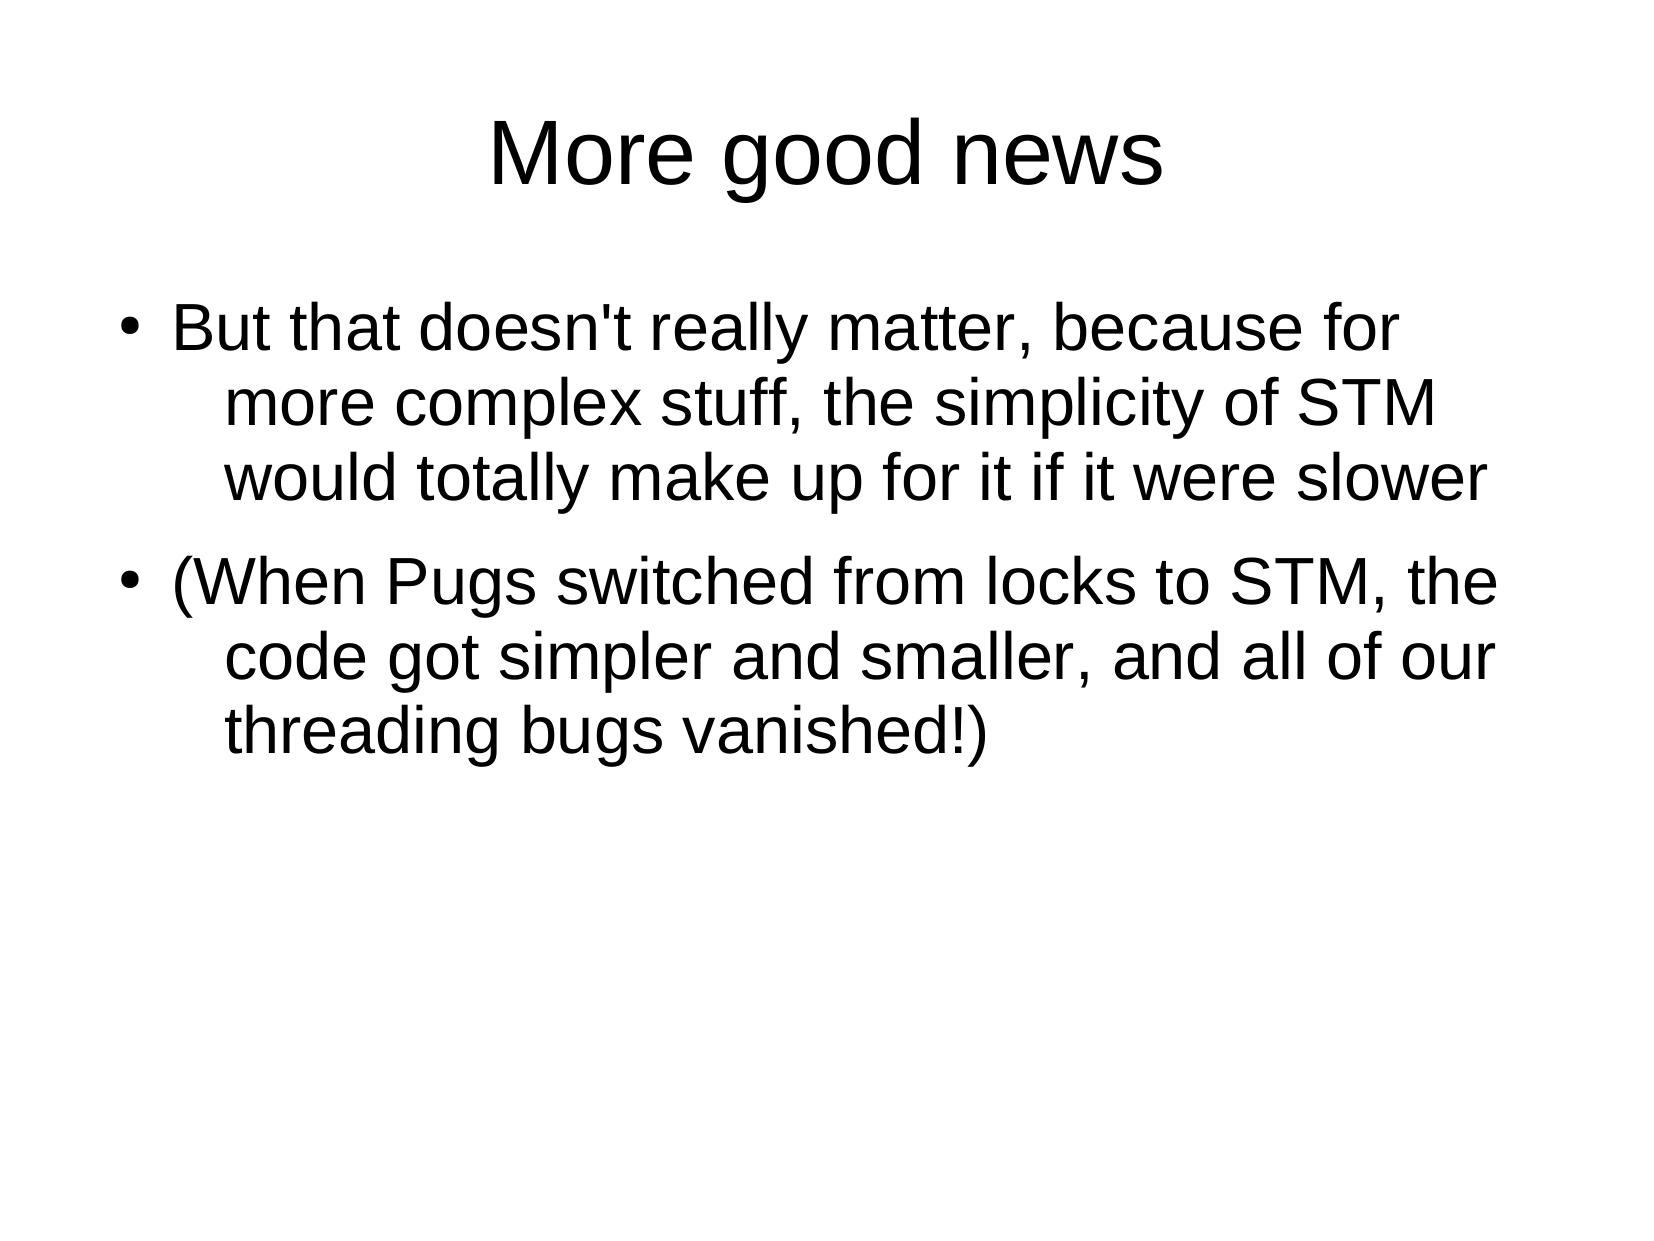

# More good news
But that doesn't really matter, because for more complex stuff, the simplicity of STM would totally make up for it if it were slower
(When Pugs switched from locks to STM, the code got simpler and smaller, and all of our threading bugs vanished!)